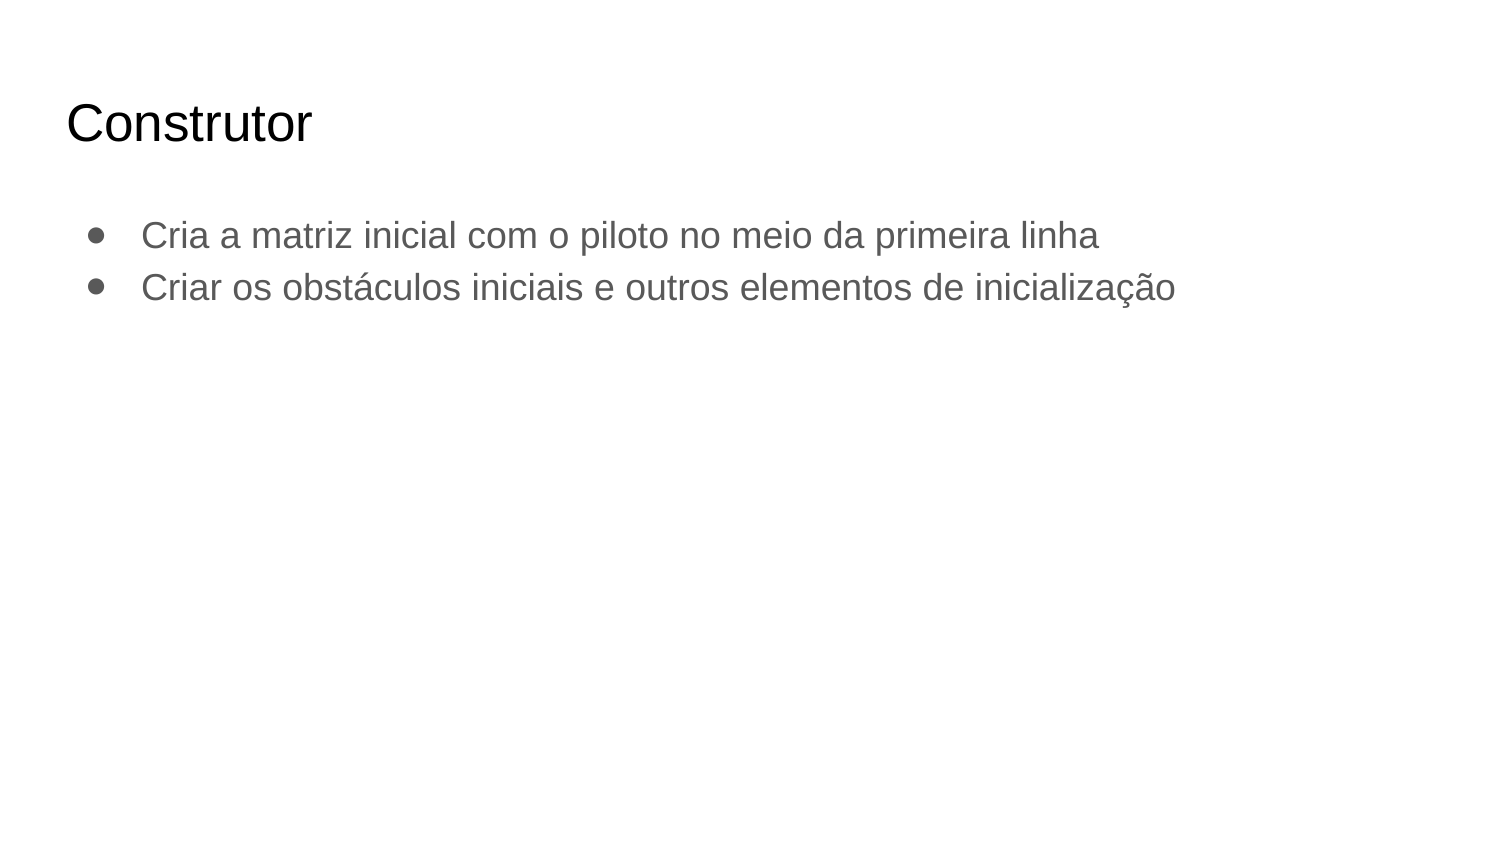

# Construtor
Cria a matriz inicial com o piloto no meio da primeira linha
Criar os obstáculos iniciais e outros elementos de inicialização